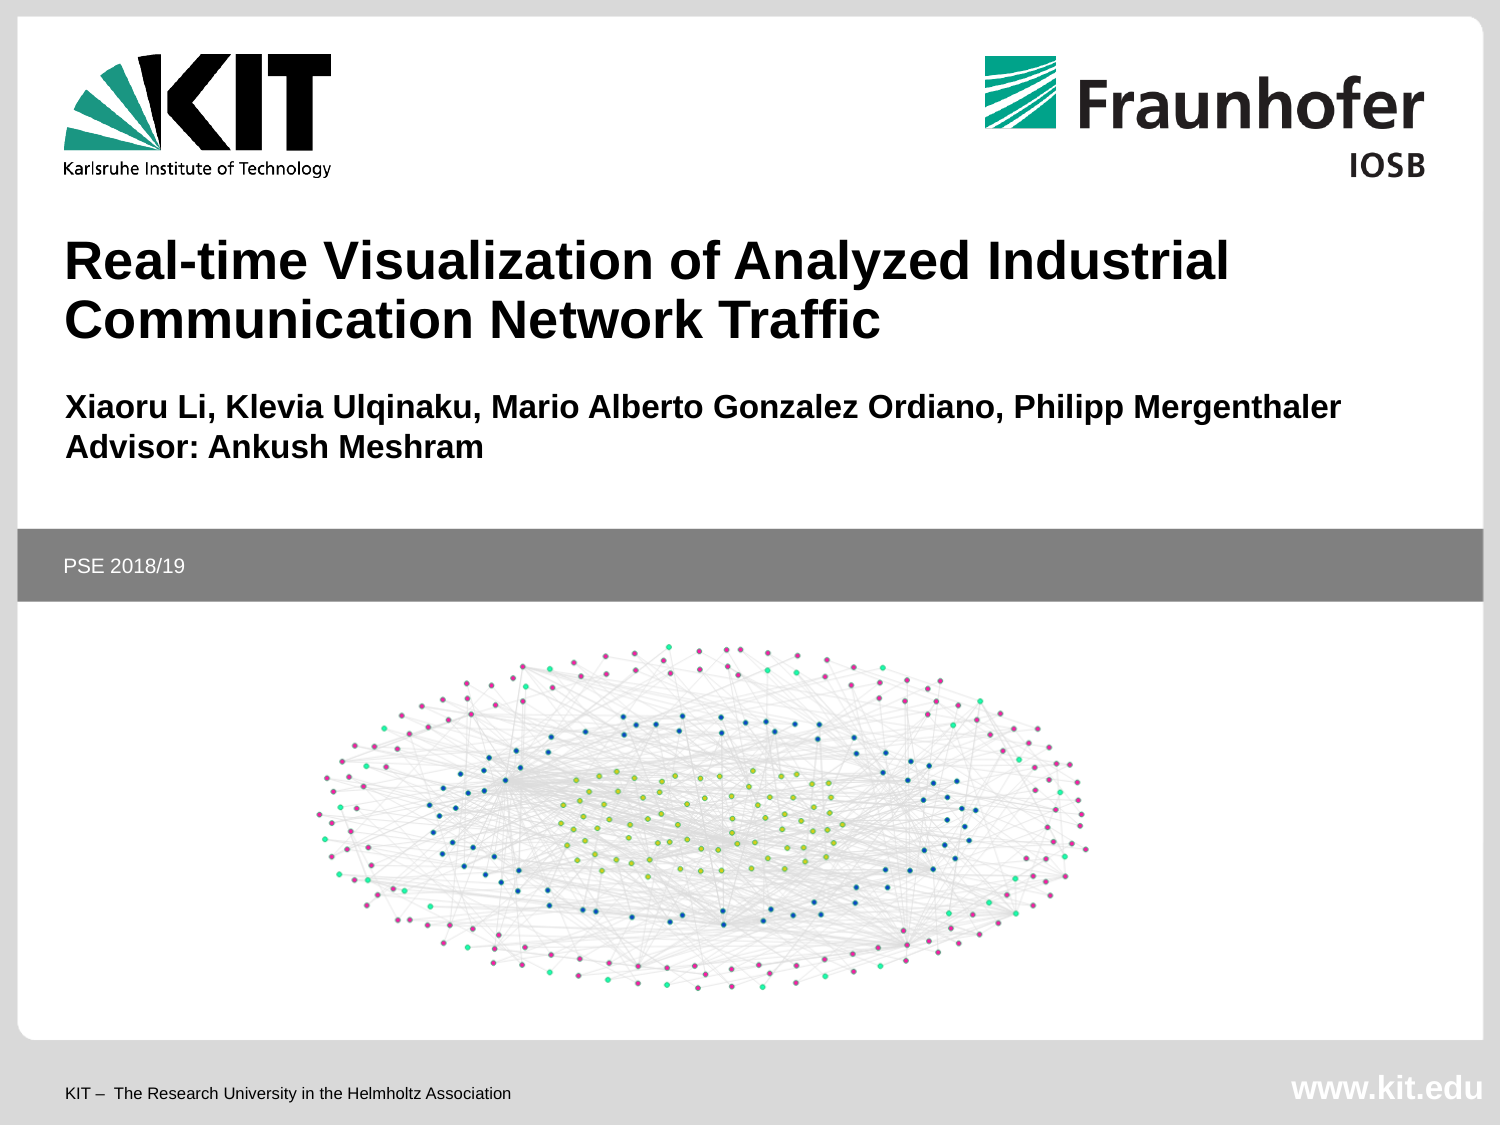

Real-time Visualization of Analyzed Industrial Communication Network Traffic
Xiaoru Li, Klevia Ulqinaku, Mario Alberto Gonzalez Ordiano, Philipp Mergenthaler
Advisor: Ankush Meshram